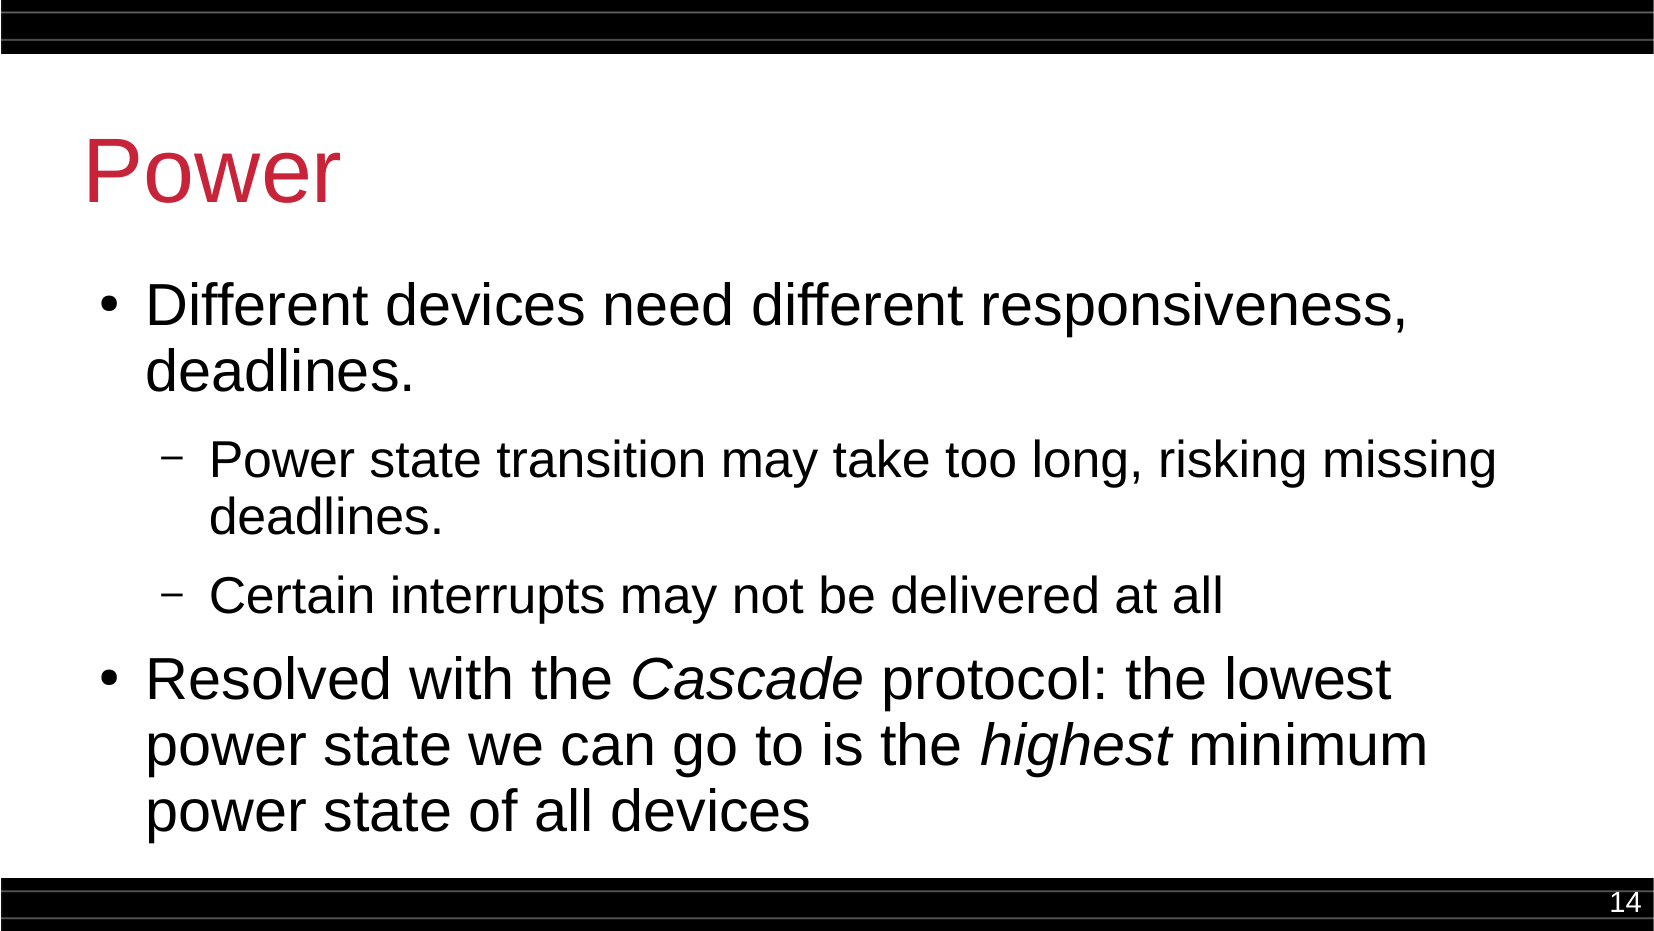

# Power
Different devices need different responsiveness, deadlines.
Power state transition may take too long, risking missing deadlines.
Certain interrupts may not be delivered at all
Resolved with the Cascade protocol: the lowest power state we can go to is the highest minimum power state of all devices